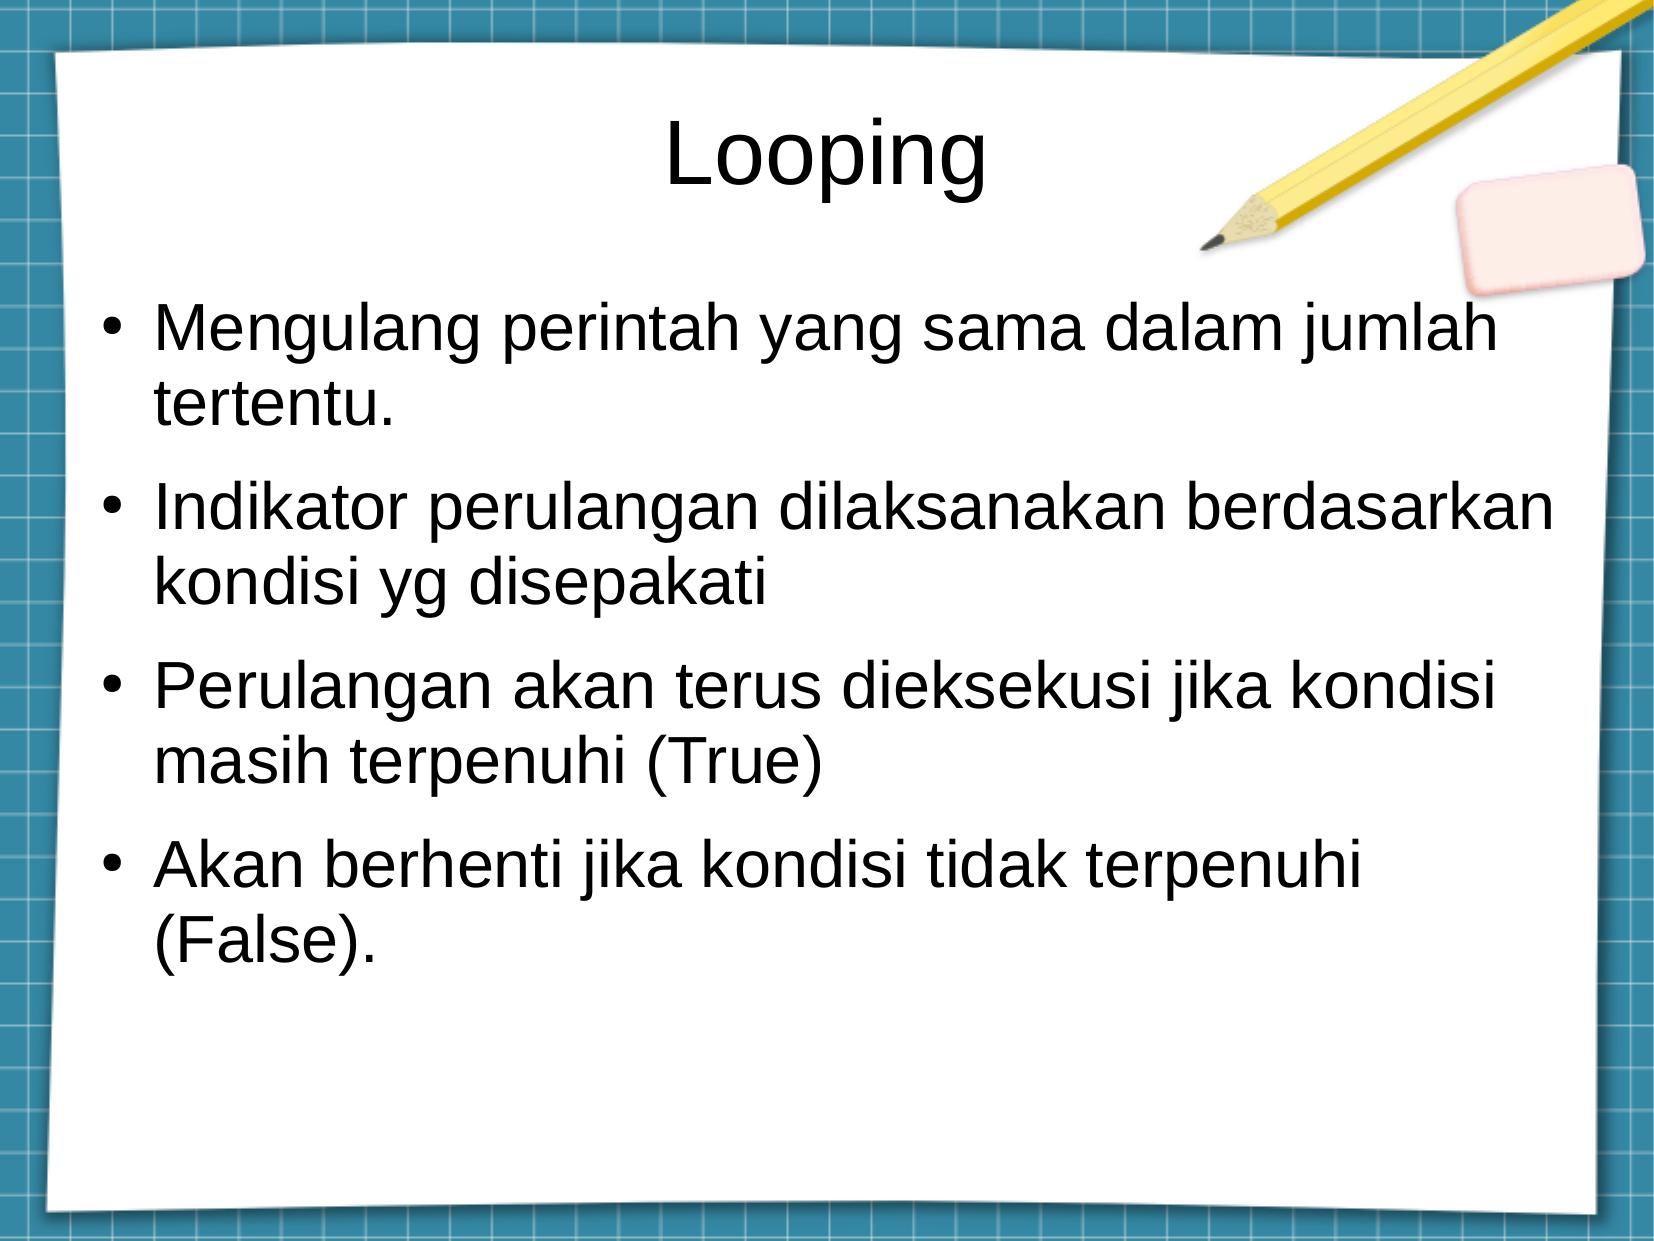

# Looping
Mengulang perintah yang sama dalam jumlah tertentu.
Indikator perulangan dilaksanakan berdasarkan kondisi yg disepakati
Perulangan akan terus dieksekusi jika kondisi masih terpenuhi (True)
Akan berhenti jika kondisi tidak terpenuhi (False).